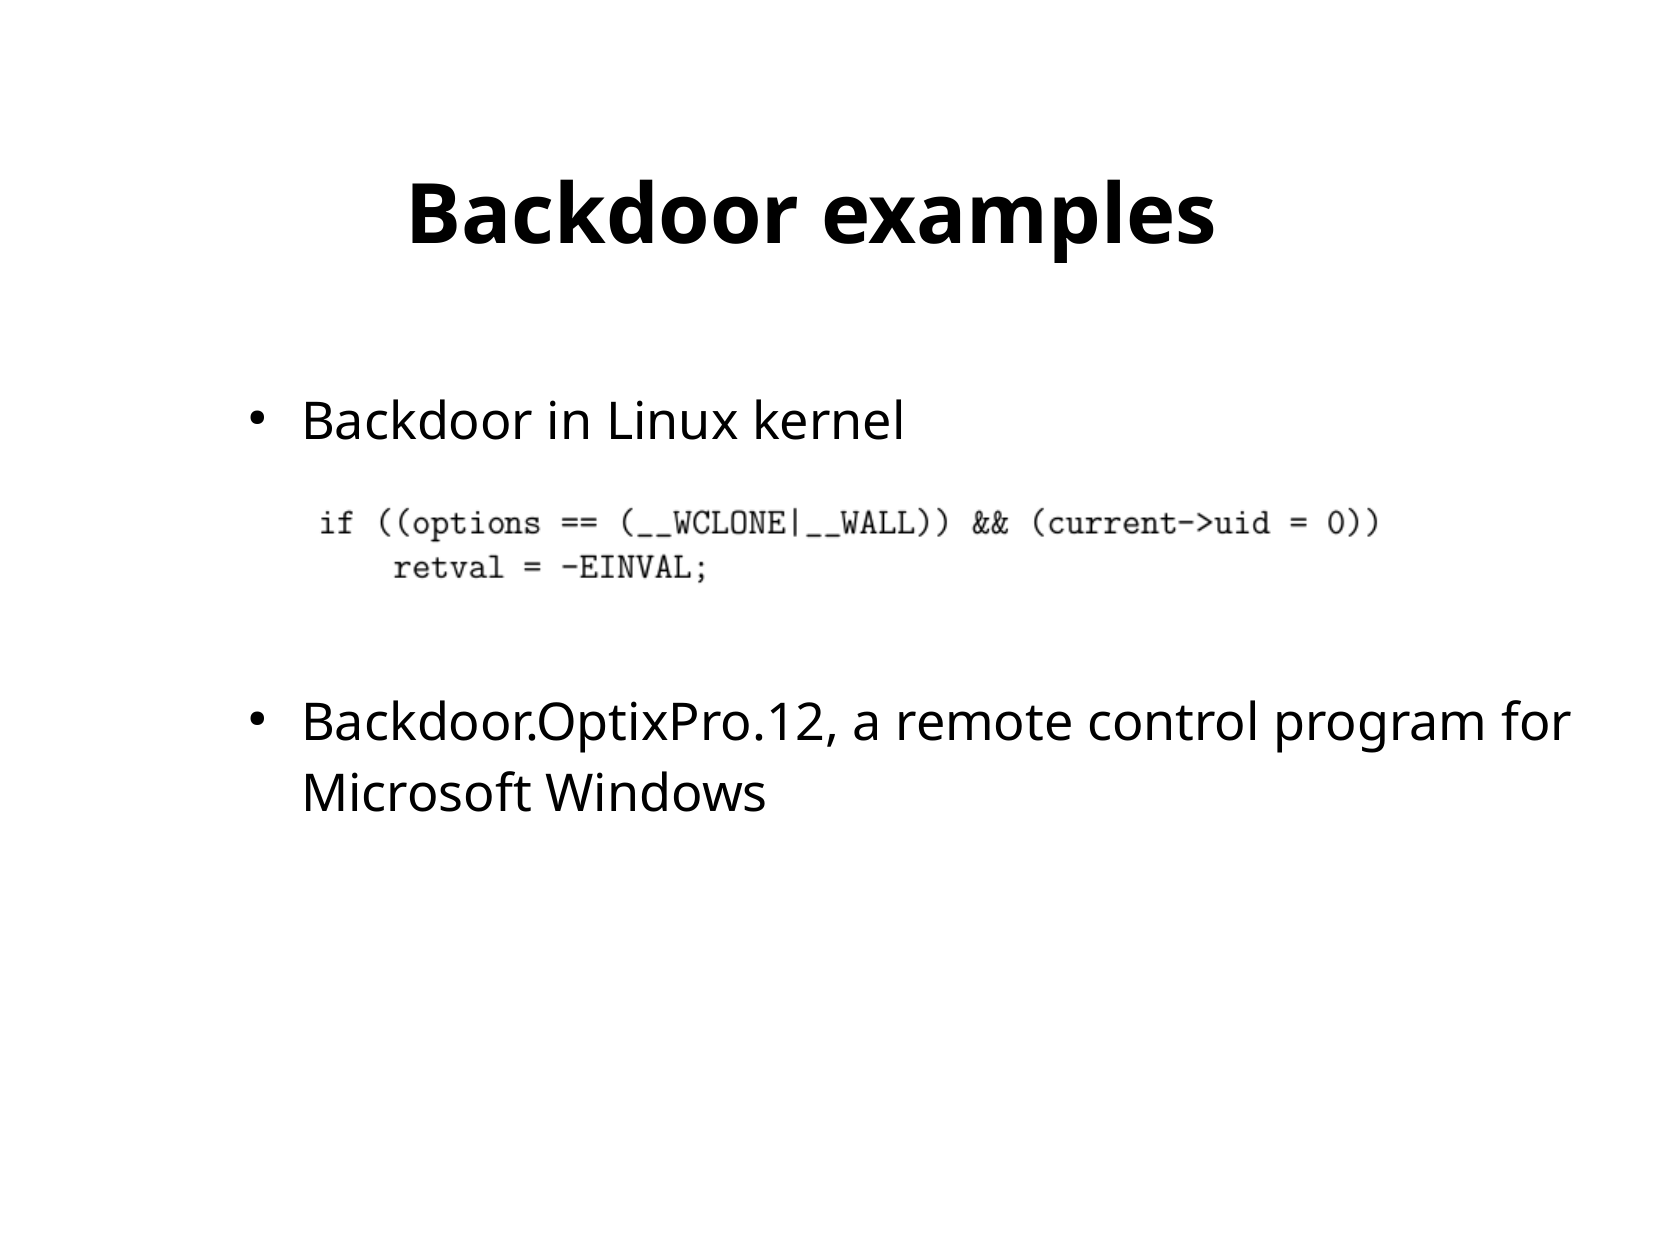

Backdoor examples
# Backdoor in Linux kernel
Backdoor.OptixPro.12, a remote control program for Microsoft Windows